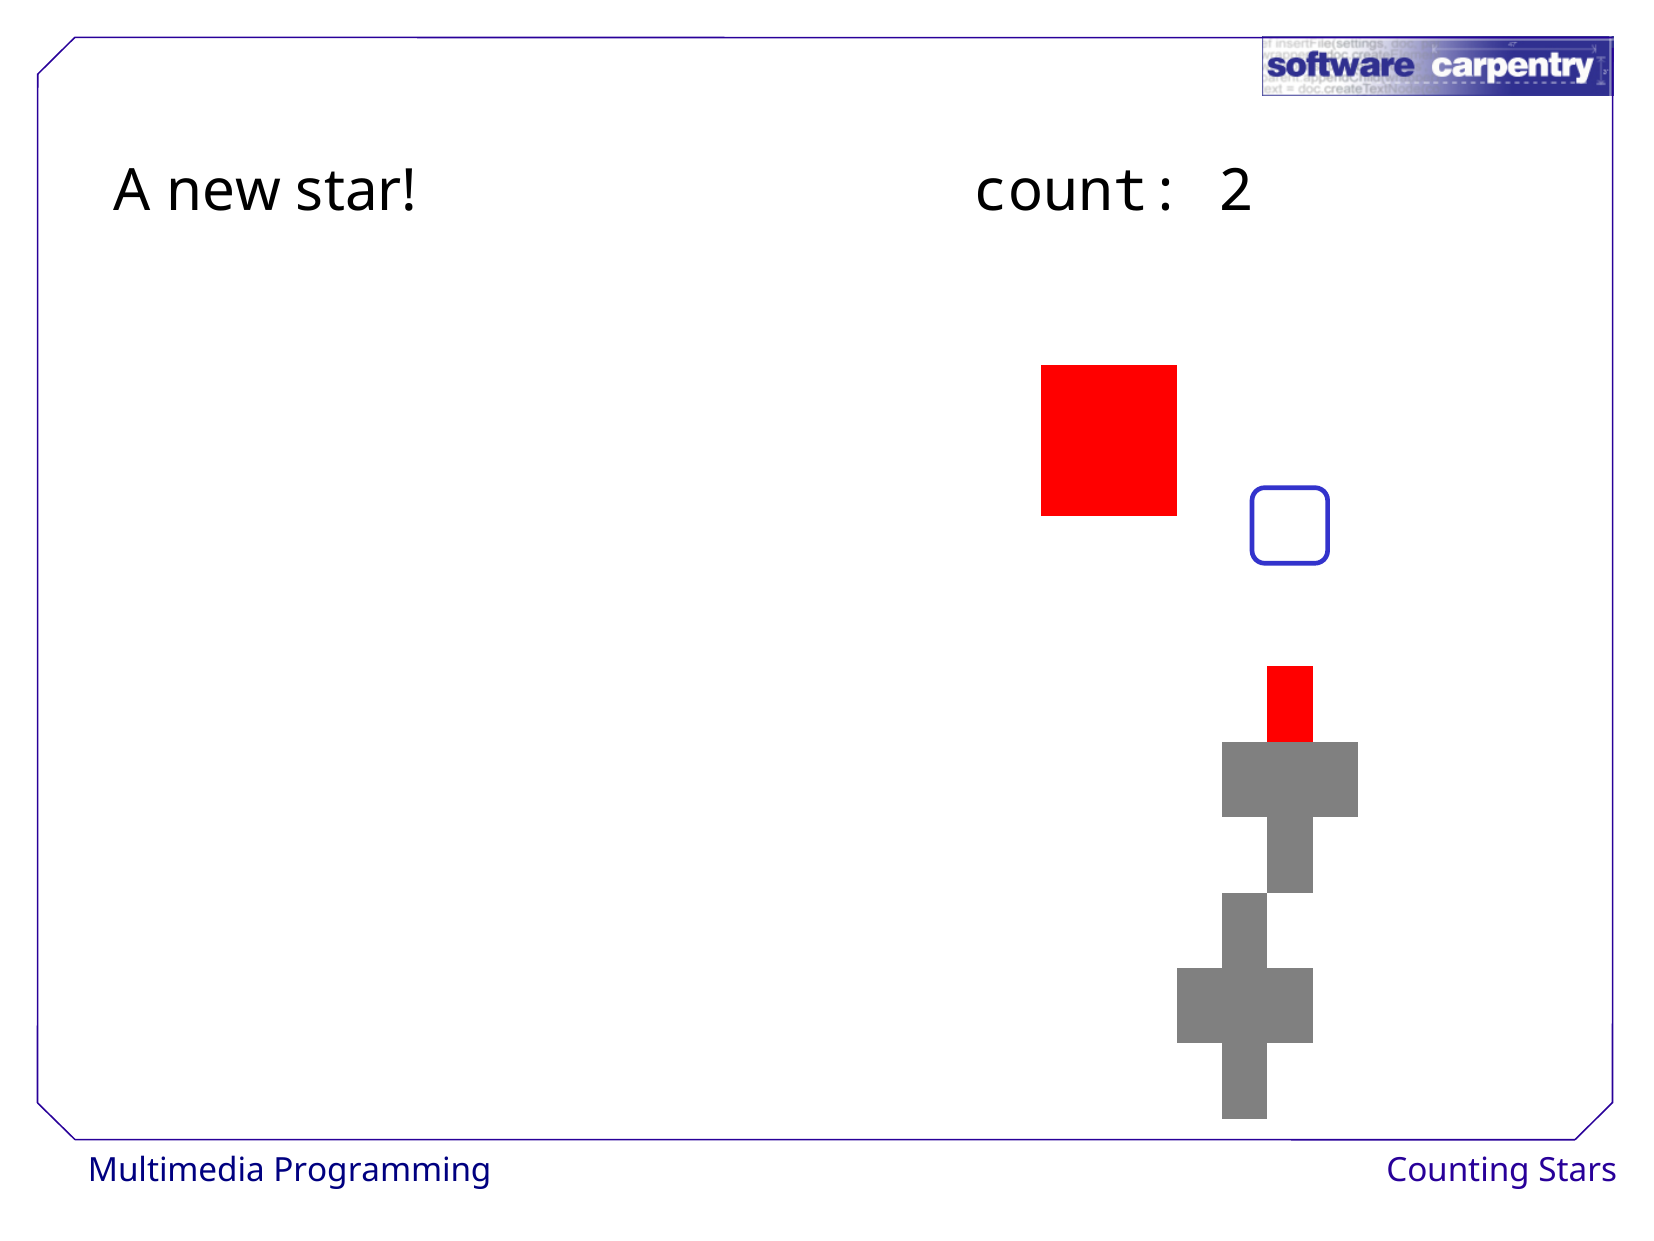

A new star!
count: 2
| | | | | | | | | | |
| --- | --- | --- | --- | --- | --- | --- | --- | --- | --- |
| | | | | | | | | | |
| | | | | | | | | | |
| | | | | | | | | | |
| | | | | | | | | | |
| | | | | | | | | | |
| | | | | | | | | | |
| | | | | | | | | | |
| | | | | | | | | | |
| | | | | | | | | | |
| | | | | | | | | | |
| | | | | | | | | | |